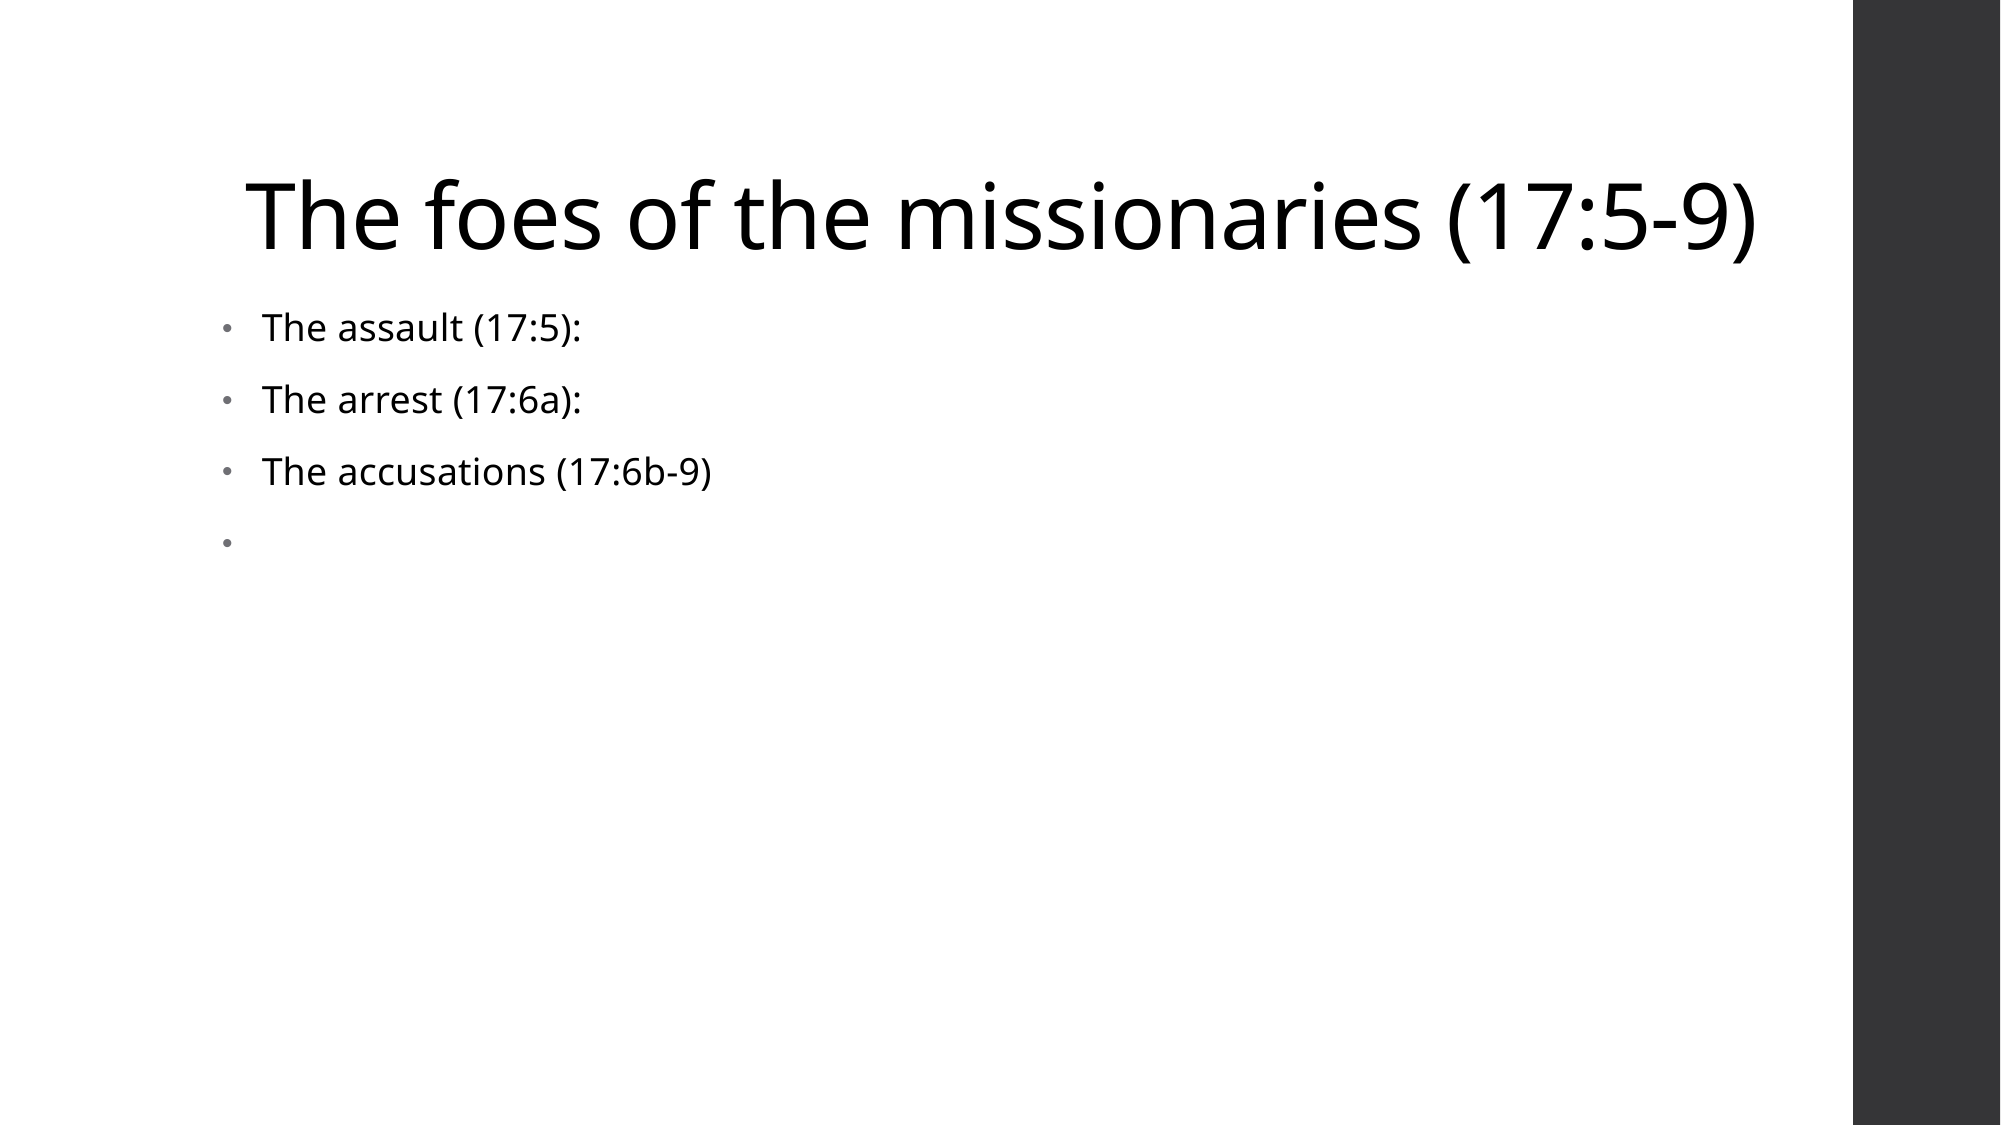

# The foes of the missionaries (17:5-9)
 The assault (17:5):
 The arrest (17:6a):
 The accusations (17:6b-9)